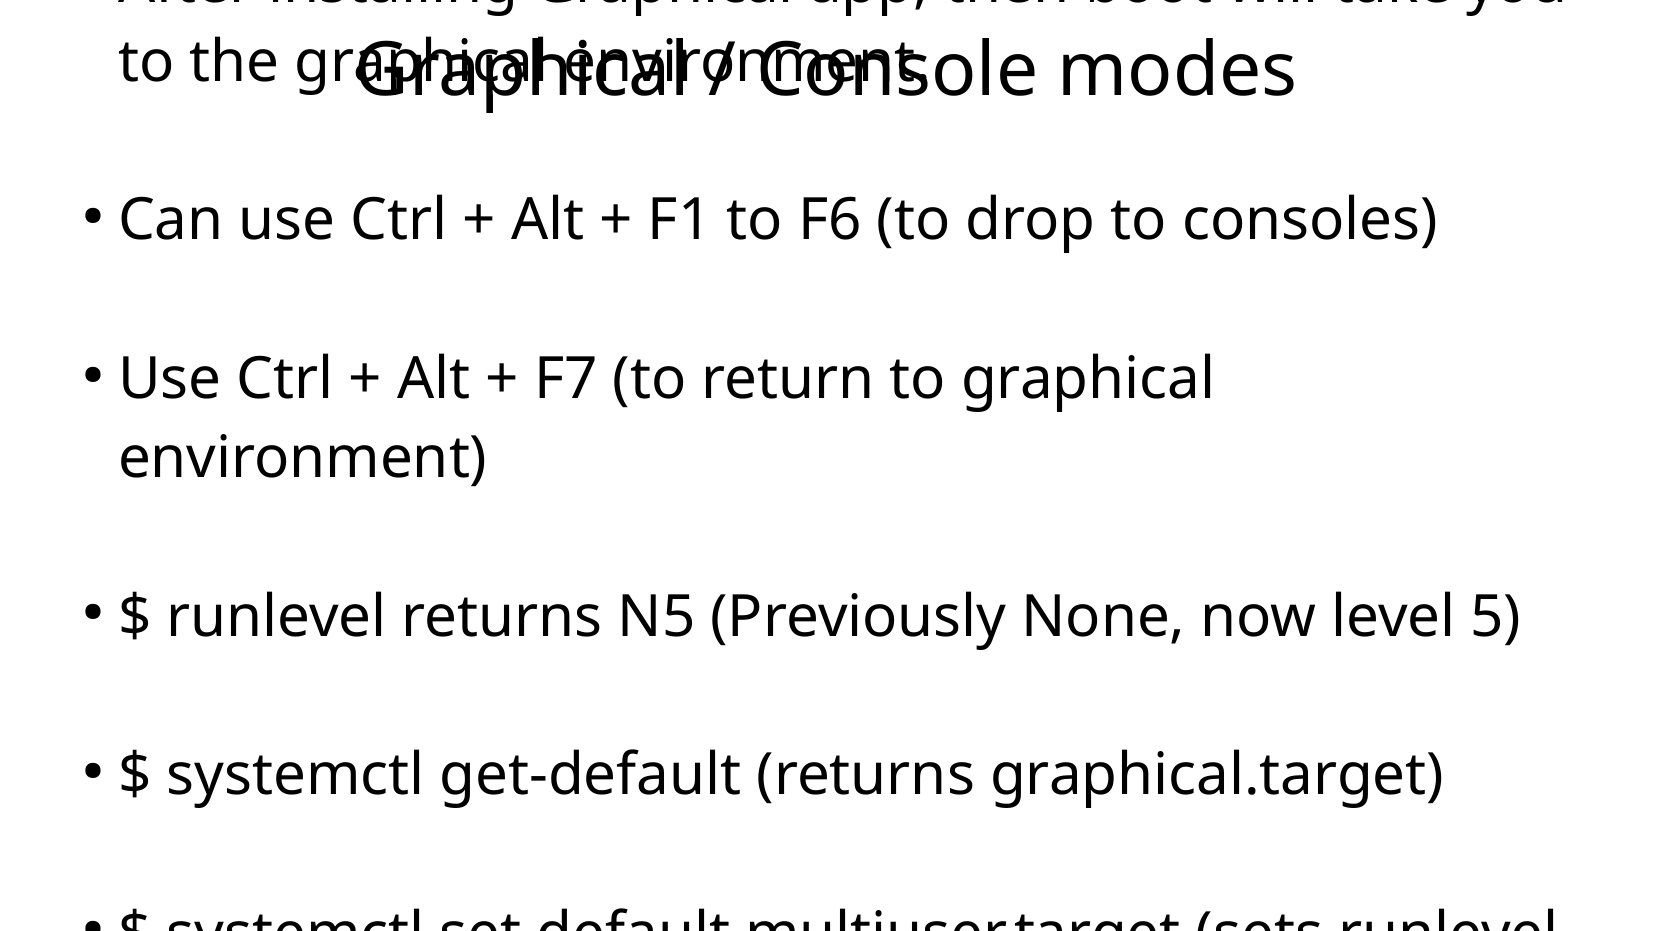

After installing Graphical app, then boot will take you to the graphical environment.
Can use Ctrl + Alt + F1 to F6 (to drop to consoles)
Use Ctrl + Alt + F7 (to return to graphical environment)
$ runlevel returns N5 (Previously None, now level 5)
$ systemctl get-default (returns graphical.target)
$ systemctl set default multiuser.target (sets runlevel to 3 and on reboot stops at console login prompt.)
# Graphical / Console modes